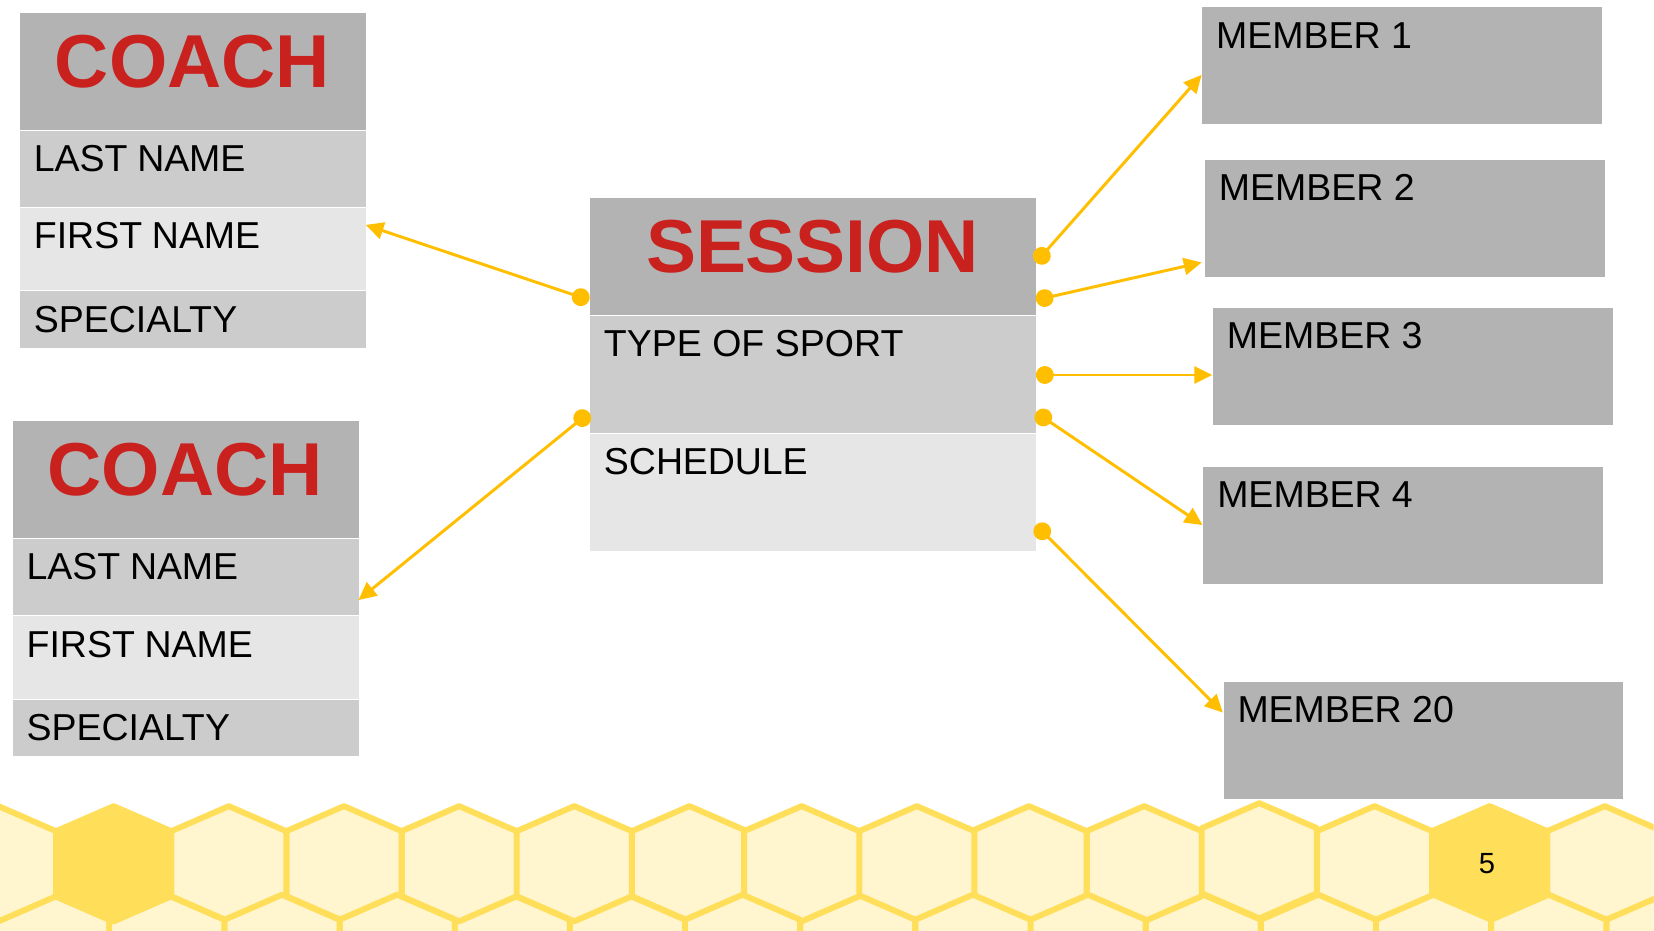

| MEMBER 1 |
| --- |
| COACH |
| --- |
| LAST NAME |
| FIRST NAME |
| SPECIALTY |
| MEMBER 2 |
| --- |
| SESSION |
| --- |
| TYPE OF SPORT |
| SCHEDULE |
| MEMBER 3 |
| --- |
| COACH |
| --- |
| LAST NAME |
| FIRST NAME |
| SPECIALTY |
| MEMBER 4 |
| --- |
| MEMBER 20 |
| --- |